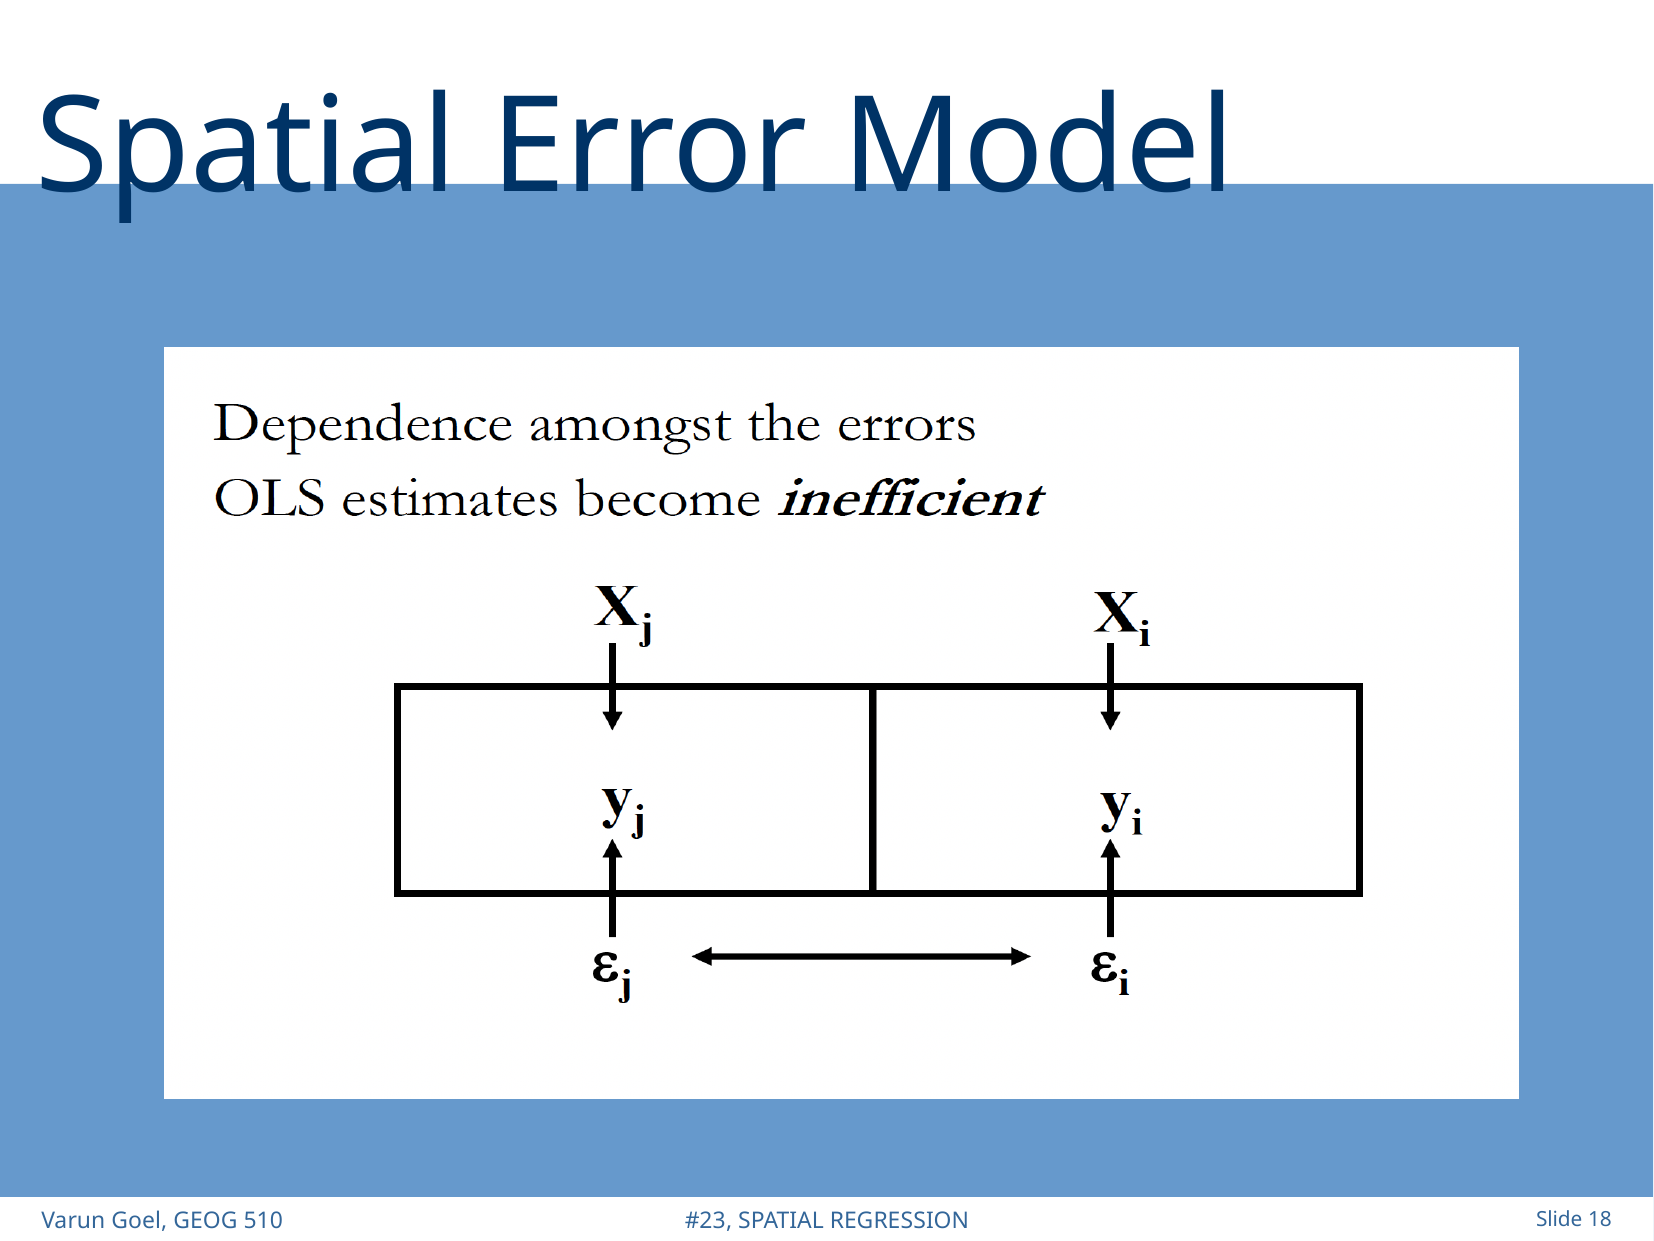

# Spatial Error Model
#23, SPATIAL REGRESSION
18